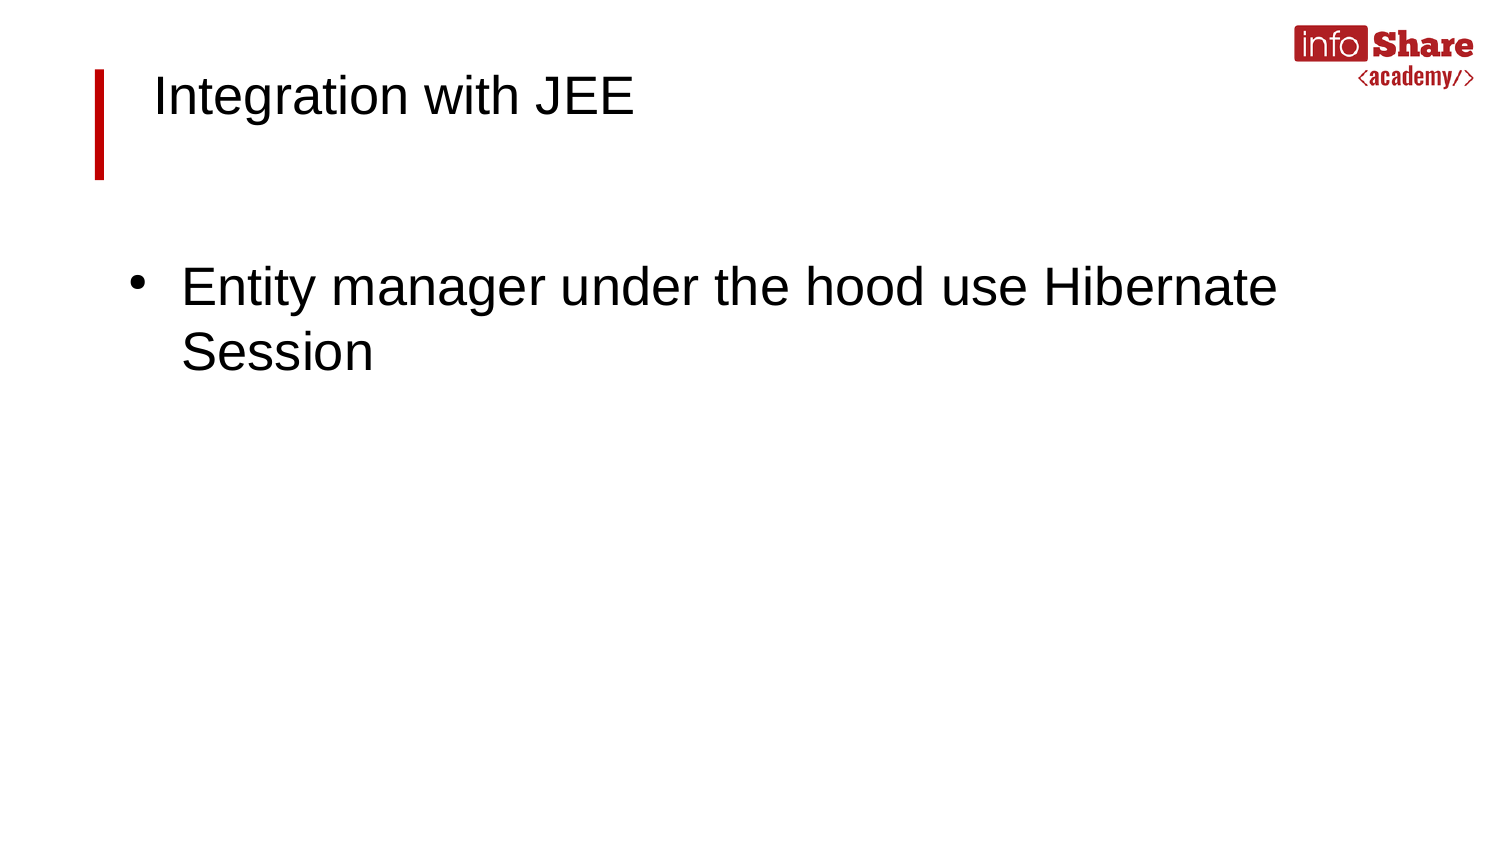

# Integration with JEE
Entity manager under the hood use Hibernate Session